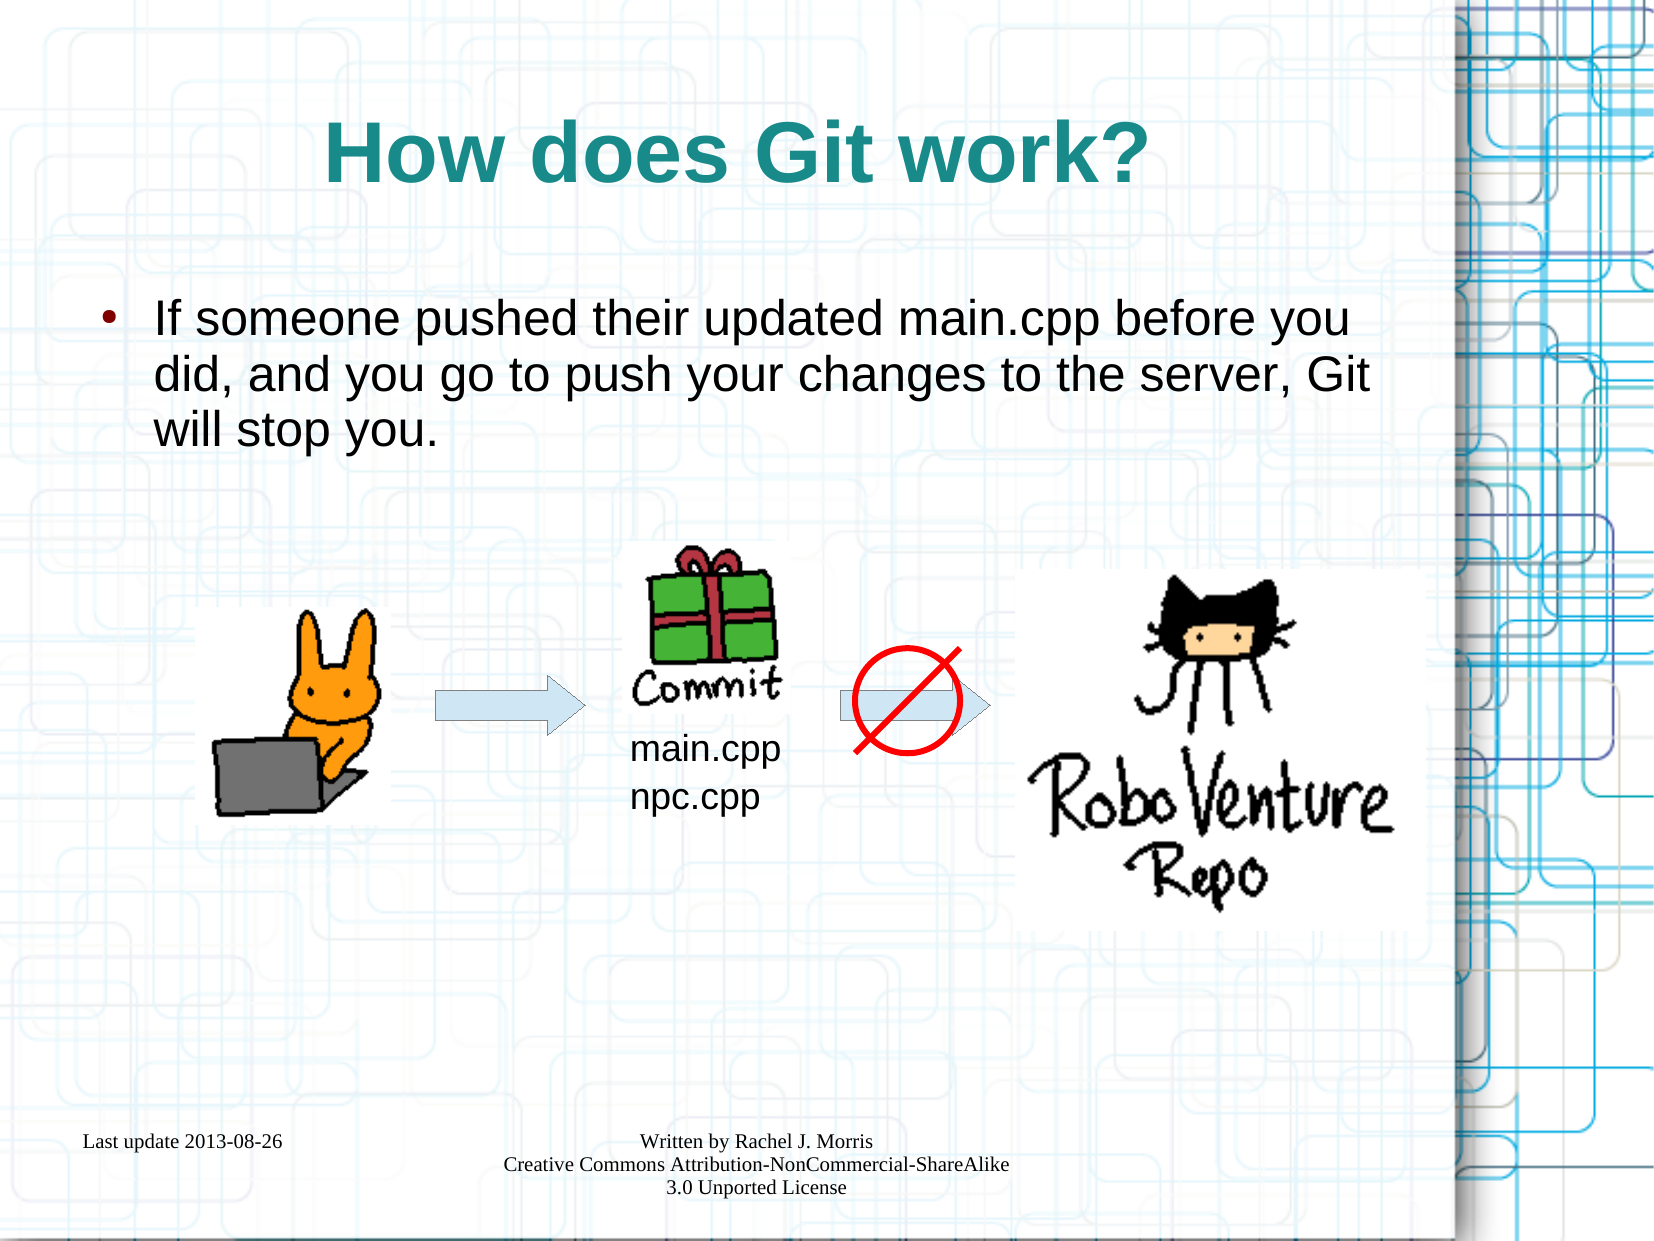

# How does Git work?
If someone pushed their updated main.cpp before you did, and you go to push your changes to the server, Git will stop you.
main.cpp
npc.cpp